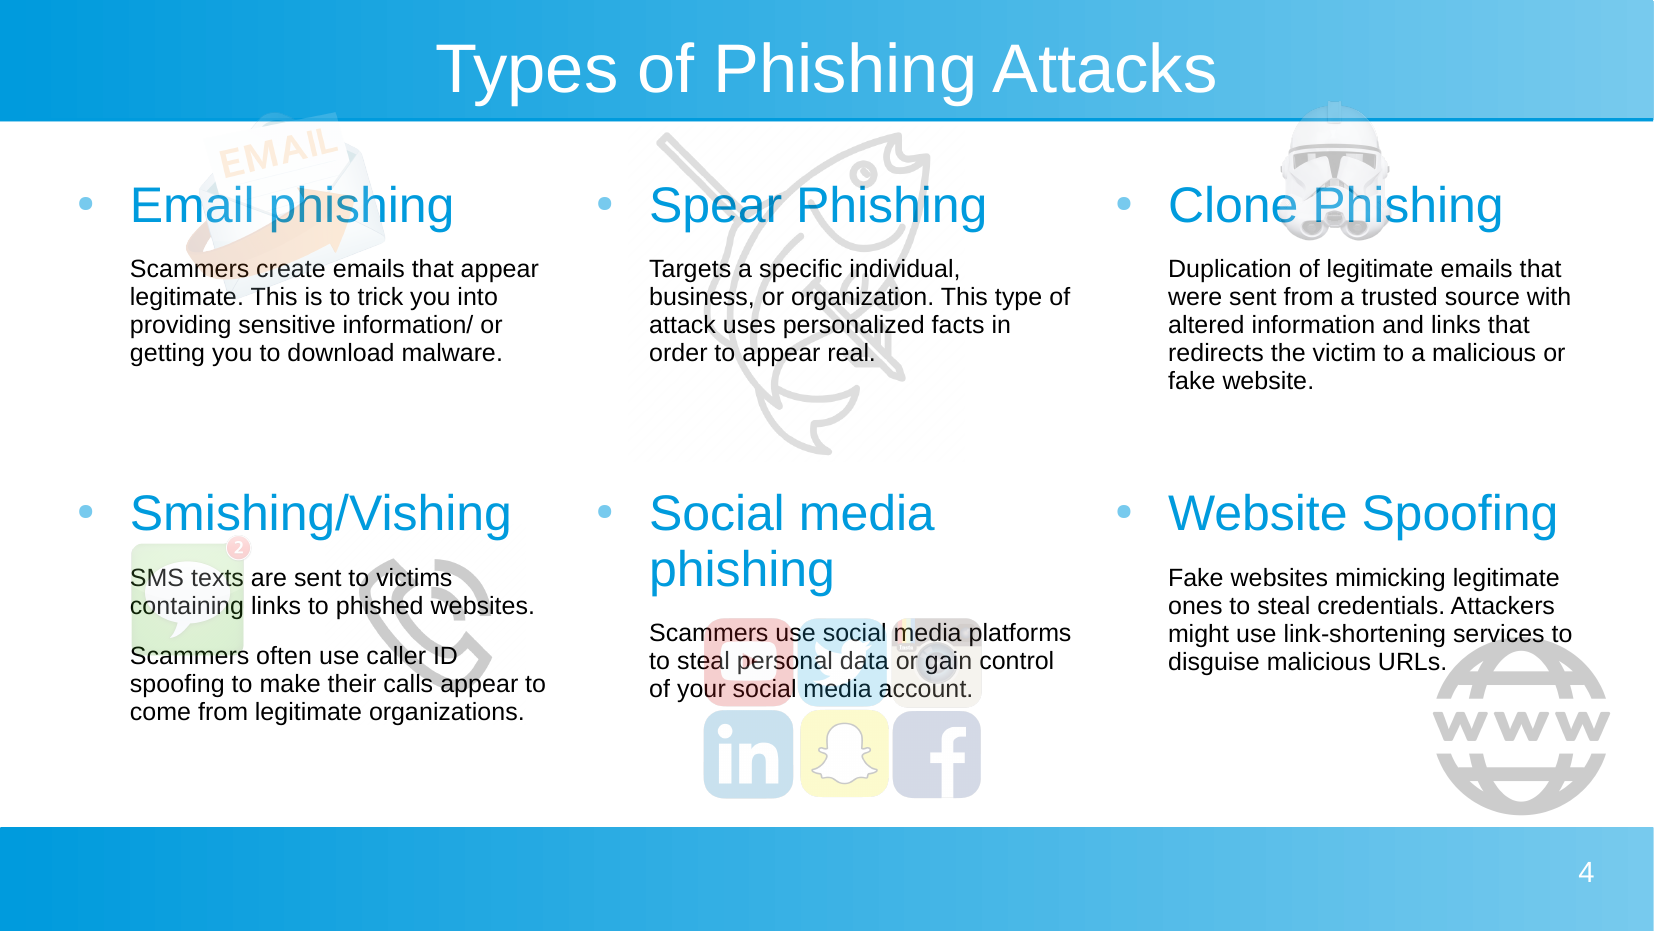

# Types of Phishing Attacks
Email phishing
Scammers create emails that appear legitimate. This is to trick you into providing sensitive information/ or getting you to download malware.
Spear Phishing
Targets a specific individual, business, or organization. This type of attack uses personalized facts in order to appear real.
Clone Phishing
Duplication of legitimate emails that were sent from a trusted source with altered information and links that redirects the victim to a malicious or fake website.
Smishing/Vishing
SMS texts are sent to victims containing links to phished websites.
Scammers often use caller ID spoofing to make their calls appear to come from legitimate organizations.
Social media phishing
Scammers use social media platforms to steal personal data or gain control of your social media account.
Website Spoofing
Fake websites mimicking legitimate ones to steal credentials. Attackers might use link-shortening services to disguise malicious URLs.
4